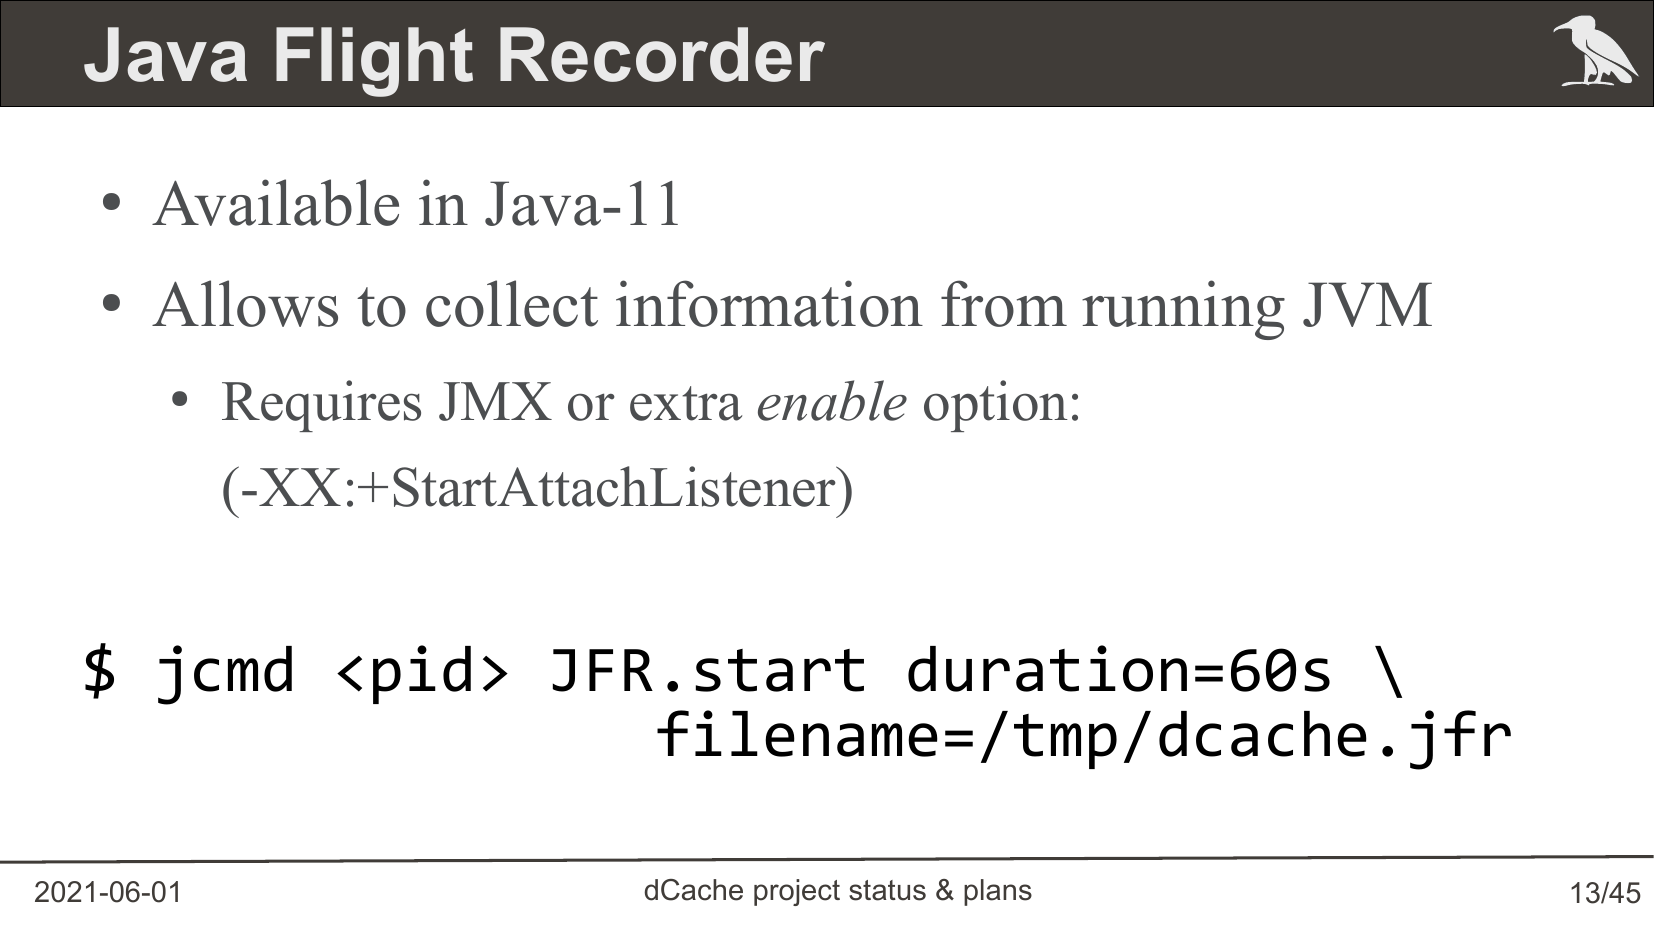

# Java Flight Recorder
Available in Java-11
Allows to collect information from running JVM
Requires JMX or extra enable option:
(-XX:+StartAttachListener)
$ jcmd <pid> JFR.start duration=60s \ filename=/tmp/dcache.jfr
dCache project status & plans
2021-06-01
13